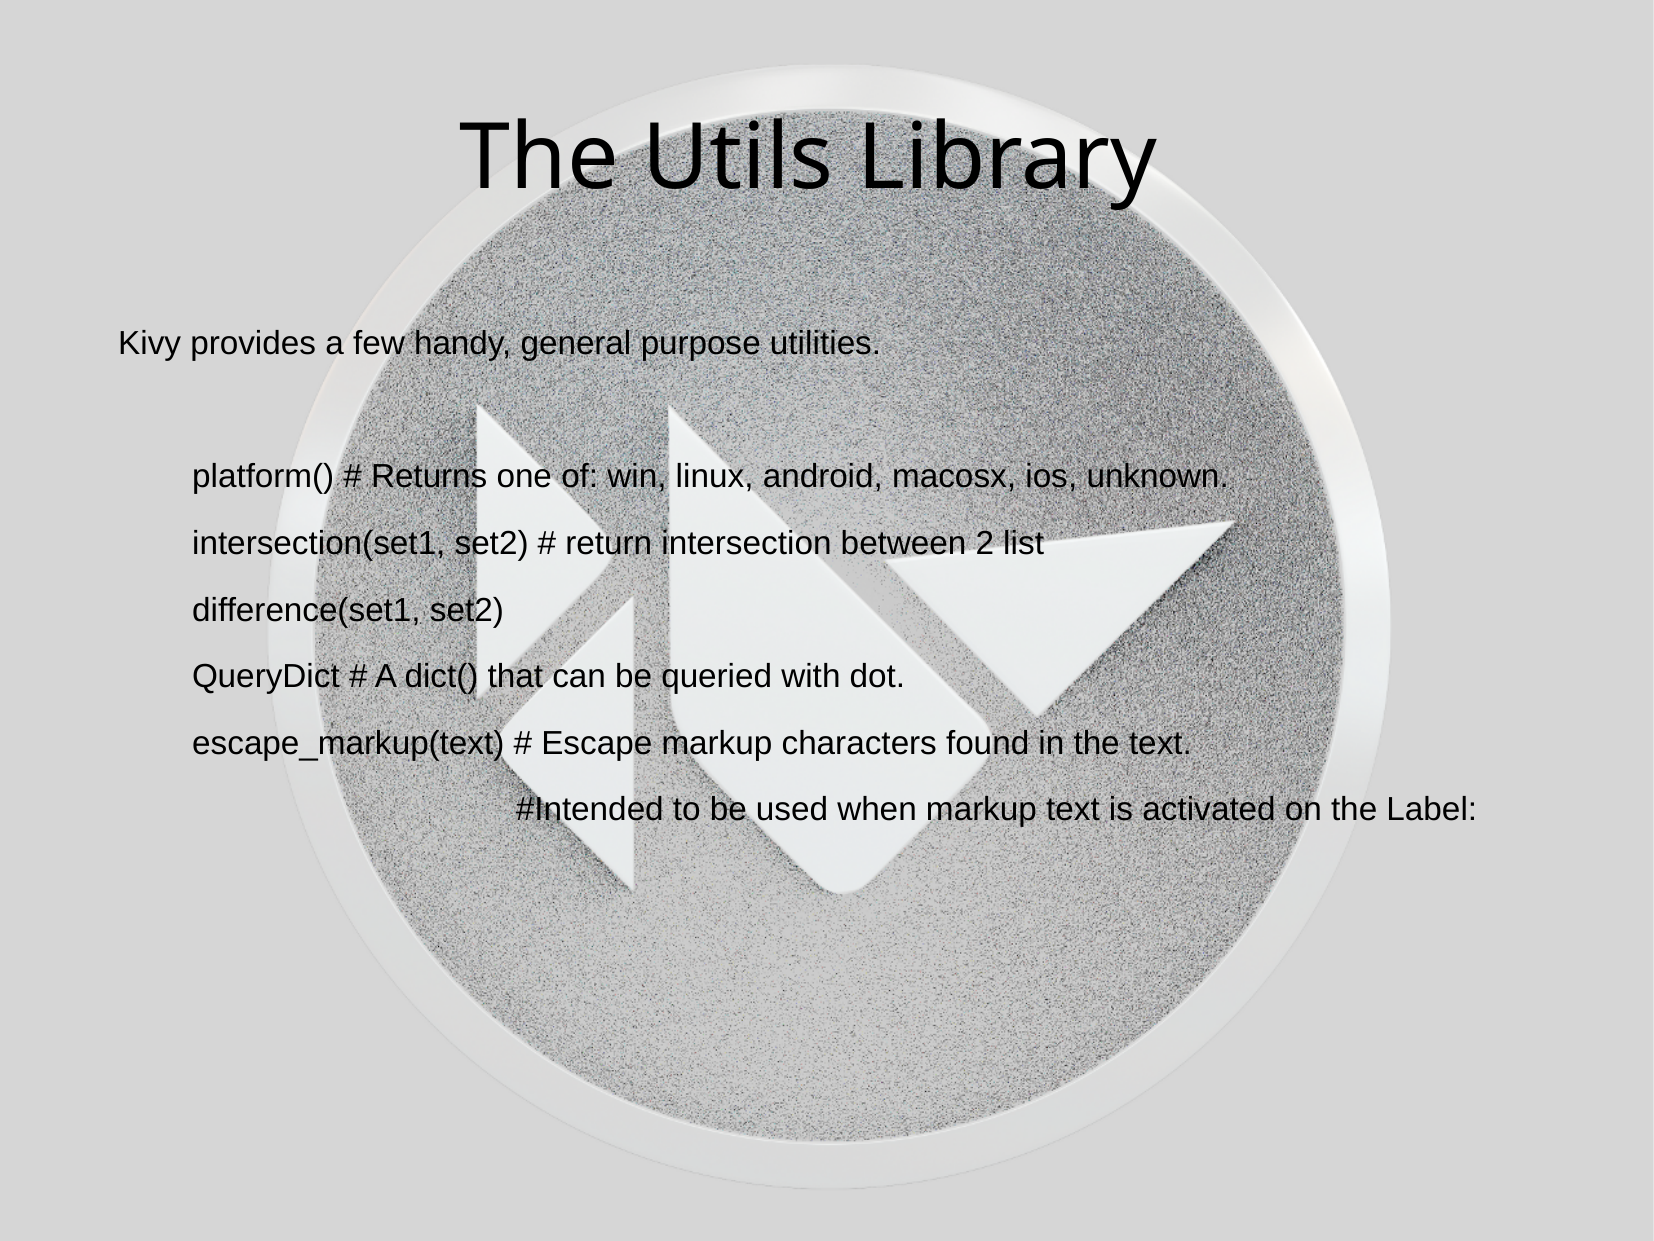

# The Utils Library
Kivy provides a few handy, general purpose utilities.
 platform() # Returns one of: win, linux, android, macosx, ios, unknown.
 intersection(set1, set2) # return intersection between 2 list
 difference(set1, set2)
 QueryDict # A dict() that can be queried with dot.
 escape_markup(text) # Escape markup characters found in the text.
 #Intended to be used when markup text is activated on the Label: